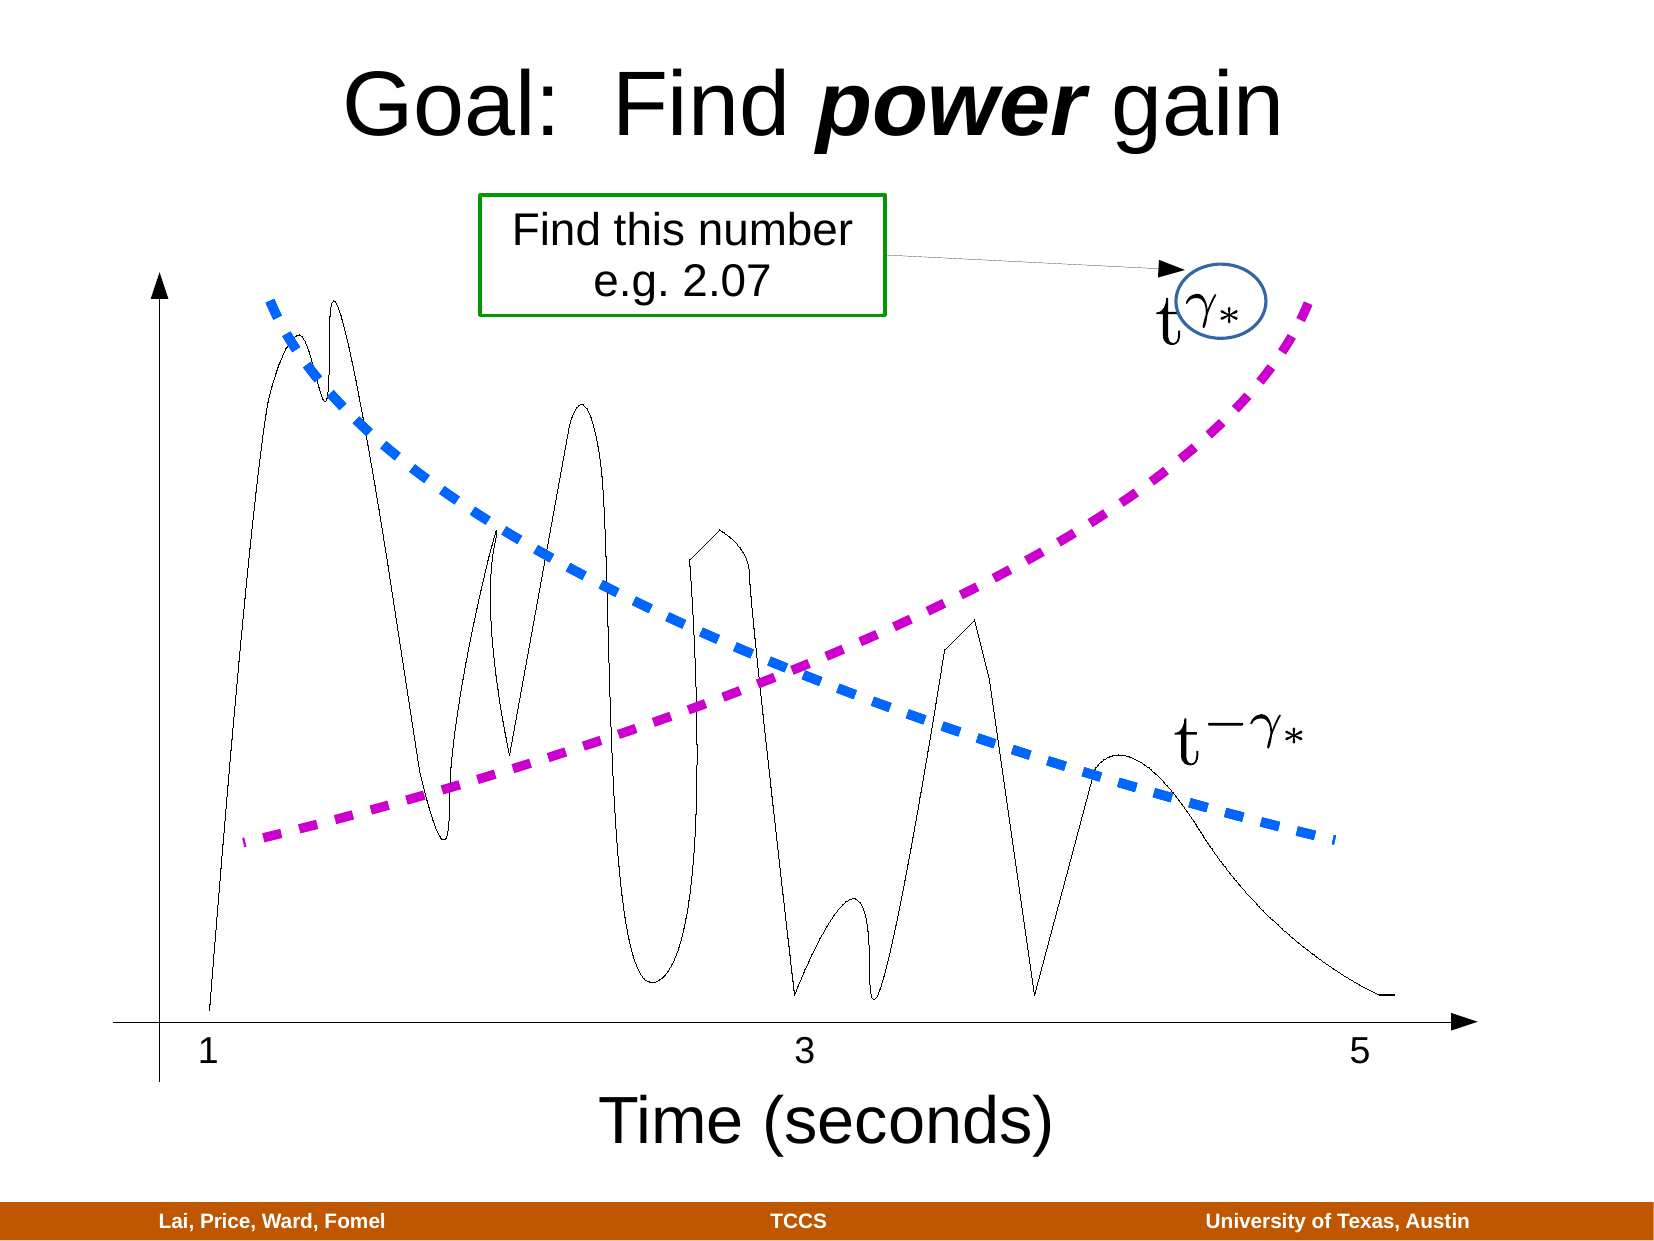

Goal: Find power gain
Find this number e.g. 2.07
1
3
5
Time (seconds)